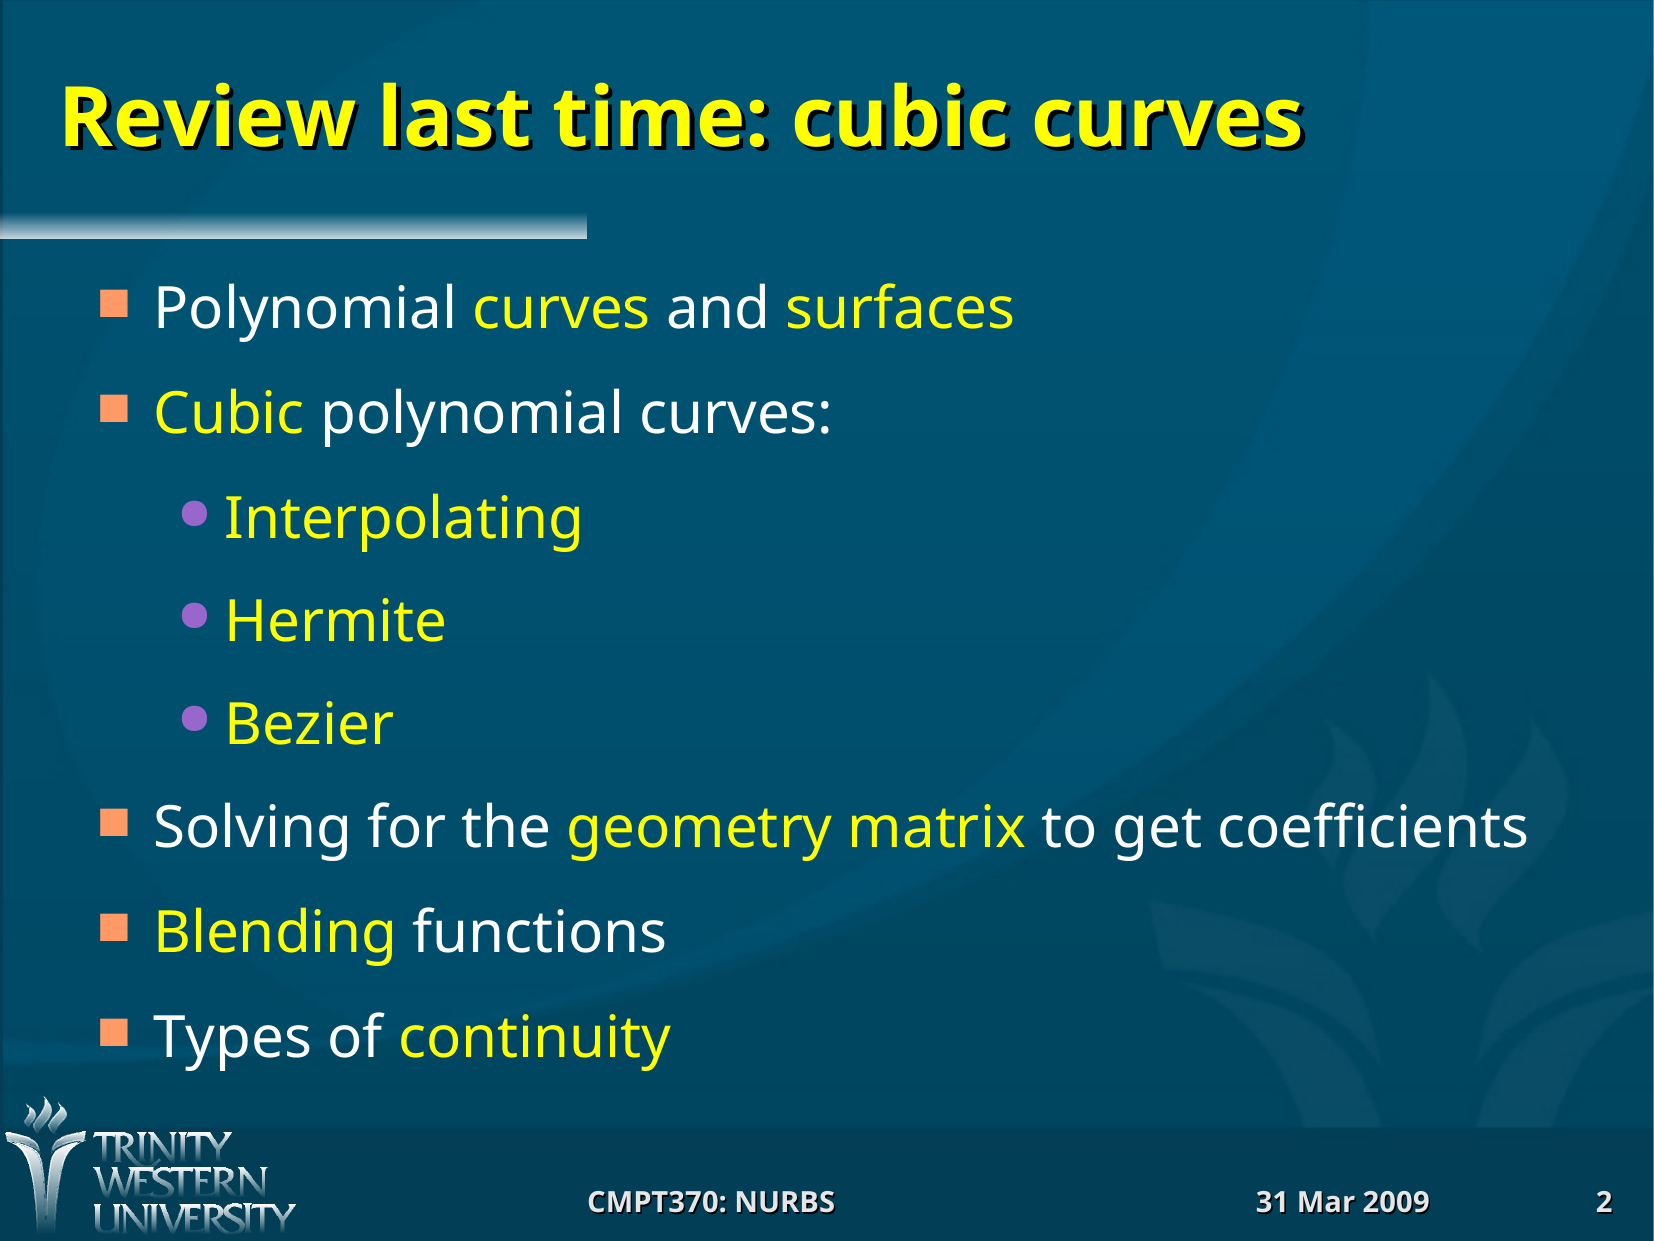

# Review last time: cubic curves
Polynomial curves and surfaces
Cubic polynomial curves:
Interpolating
Hermite
Bezier
Solving for the geometry matrix to get coefficients
Blending functions
Types of continuity
CMPT370: NURBS
31 Mar 2009
2